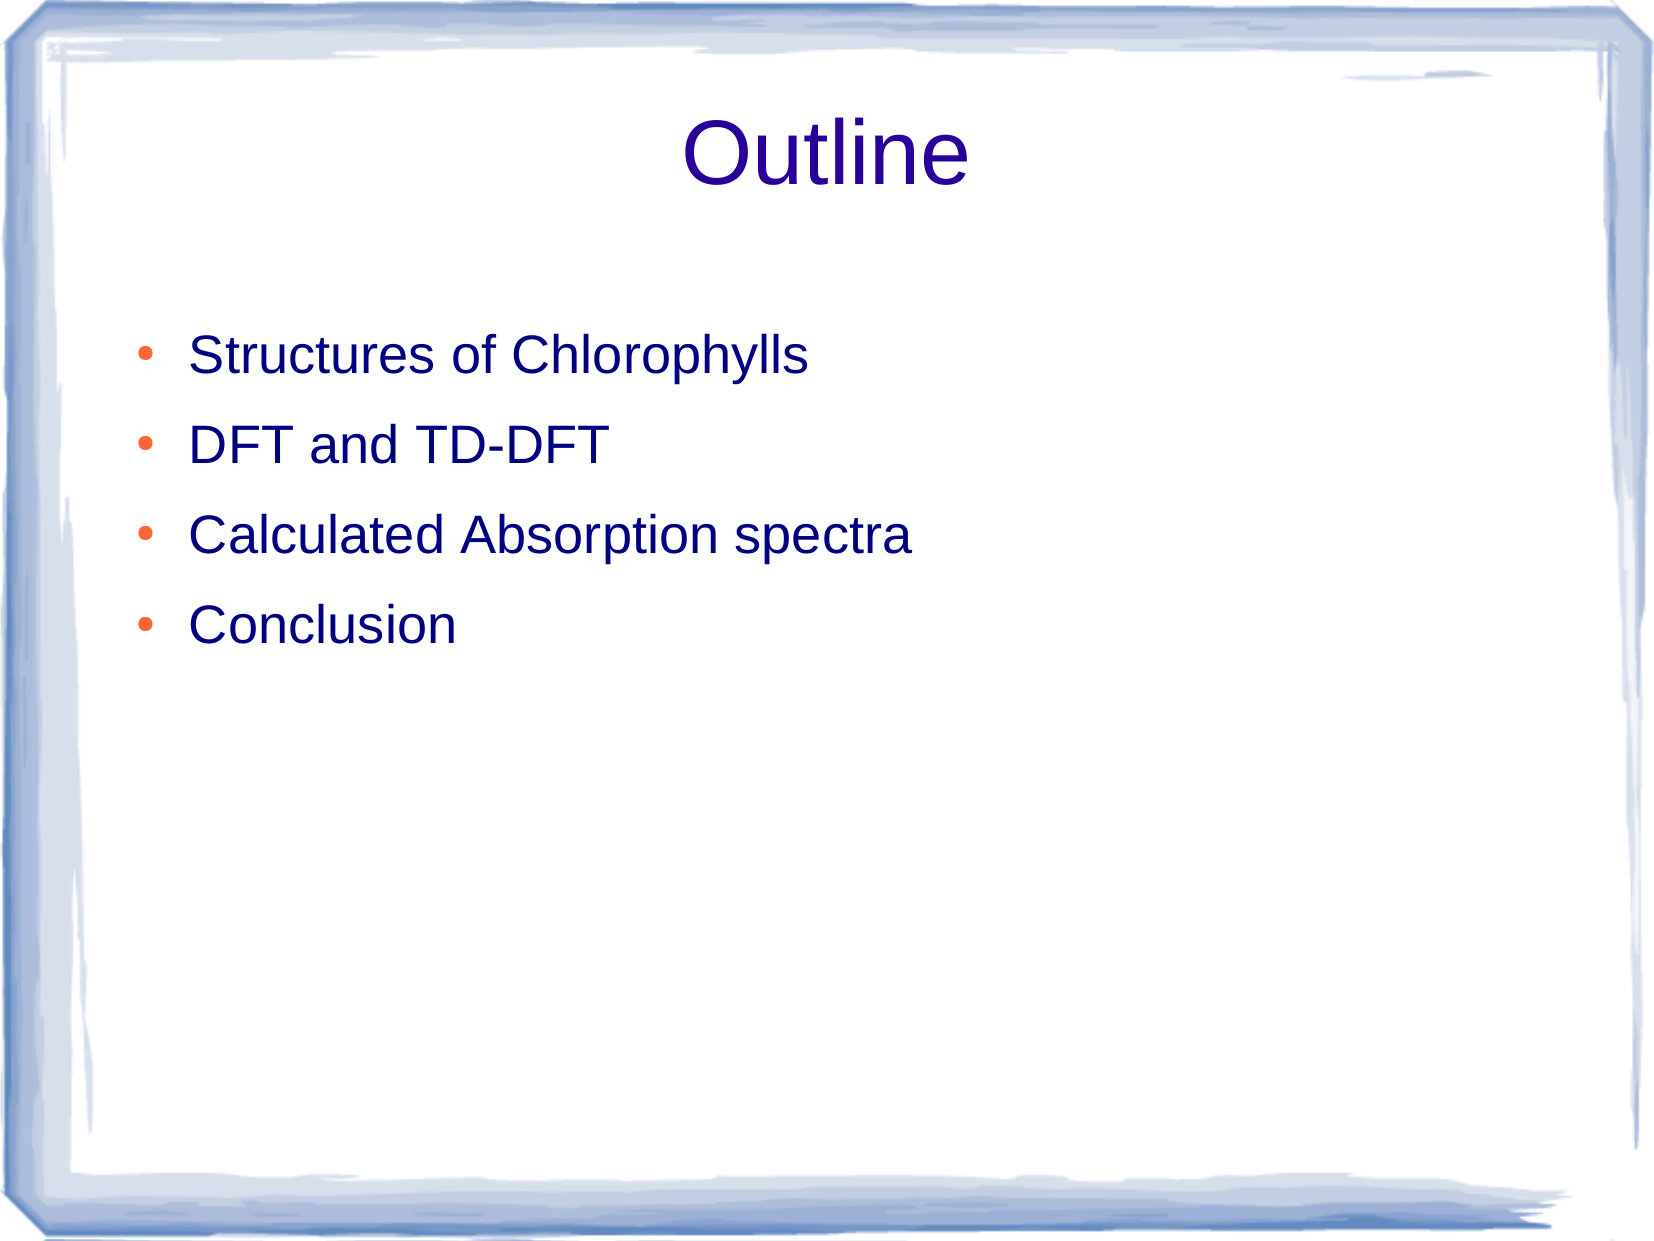

# Outline
Structures of Chlorophylls
DFT and TD-DFT
Calculated Absorption spectra
Conclusion